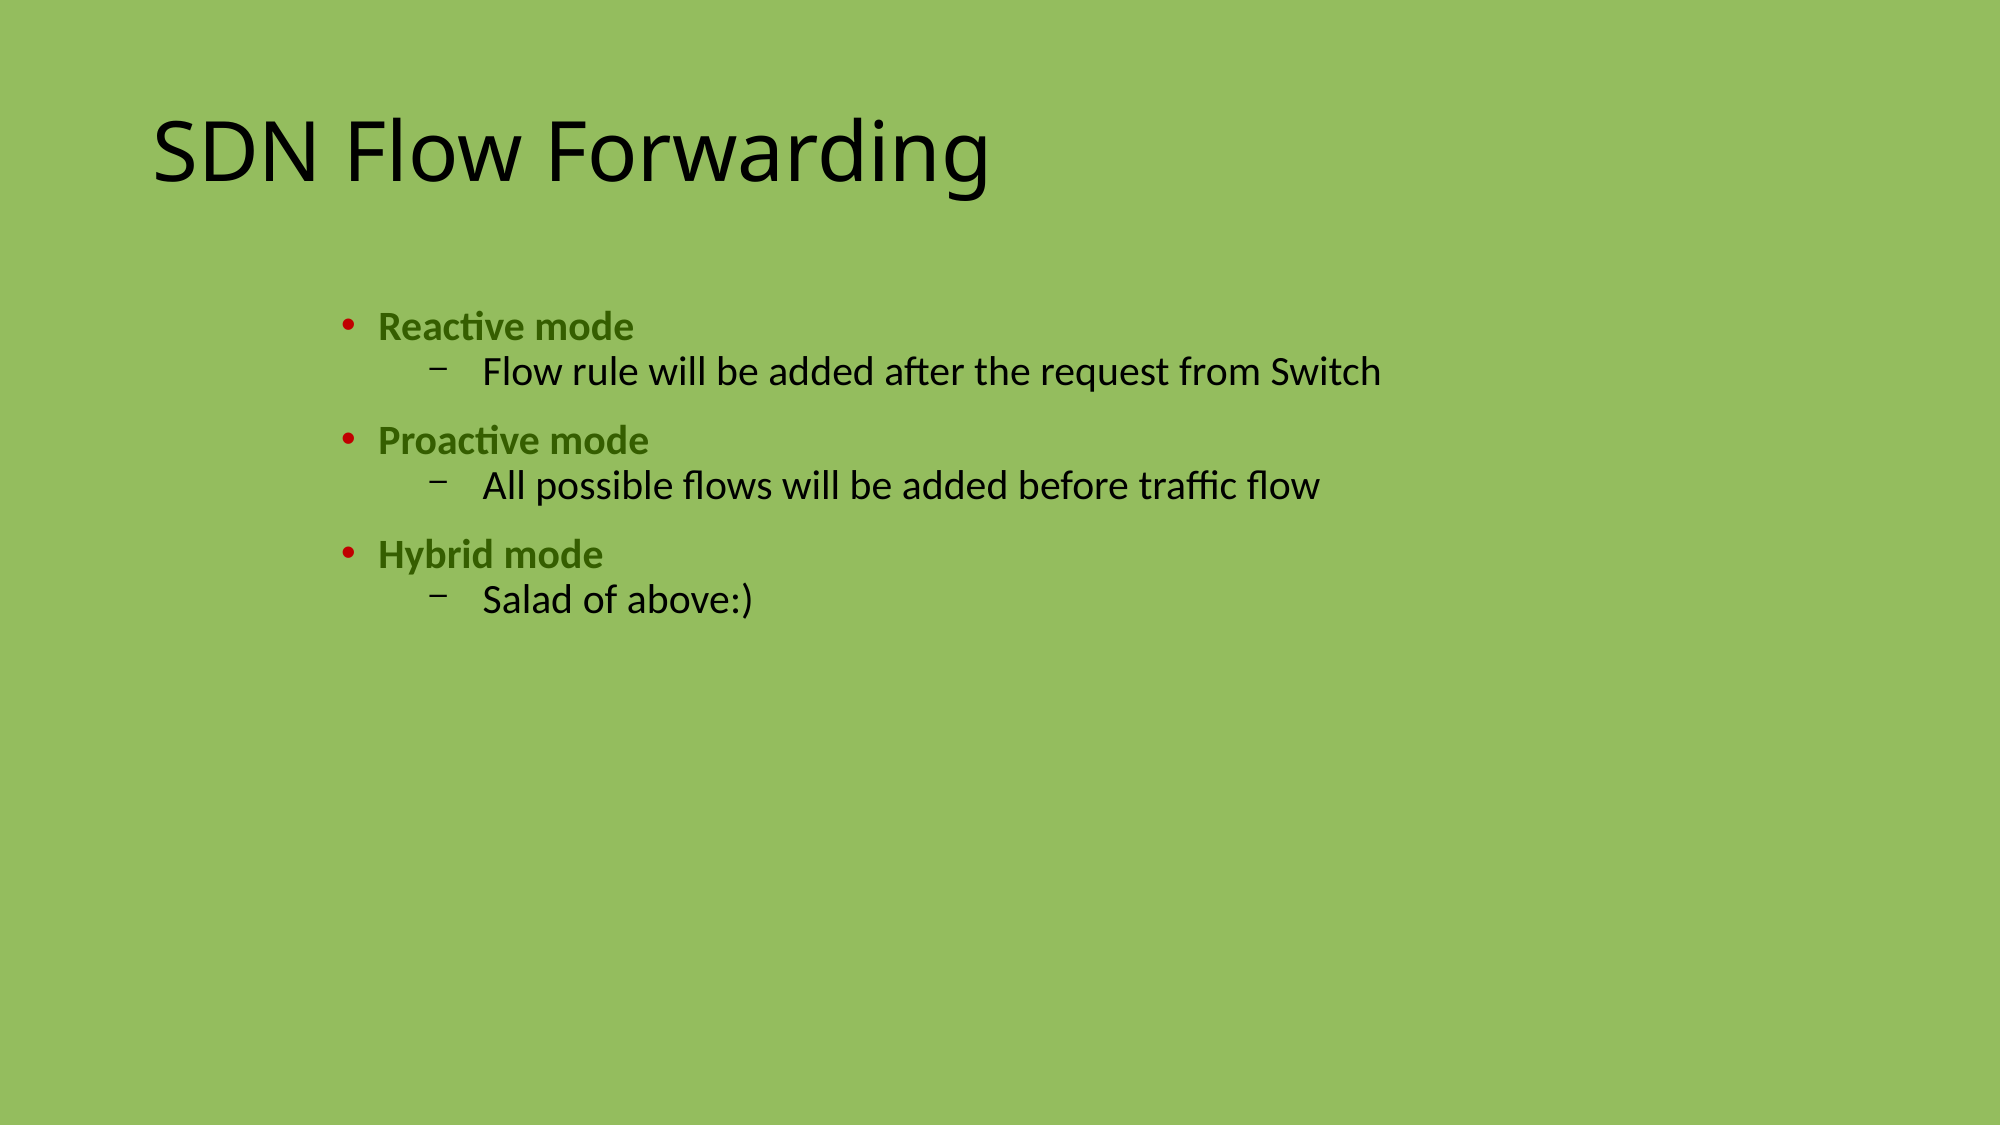

# SDN Flow Forwarding
Reactive mode
Flow rule will be added after the request from Switch
Proactive mode
All possible flows will be added before traffic flow
Hybrid mode
Salad of above:)